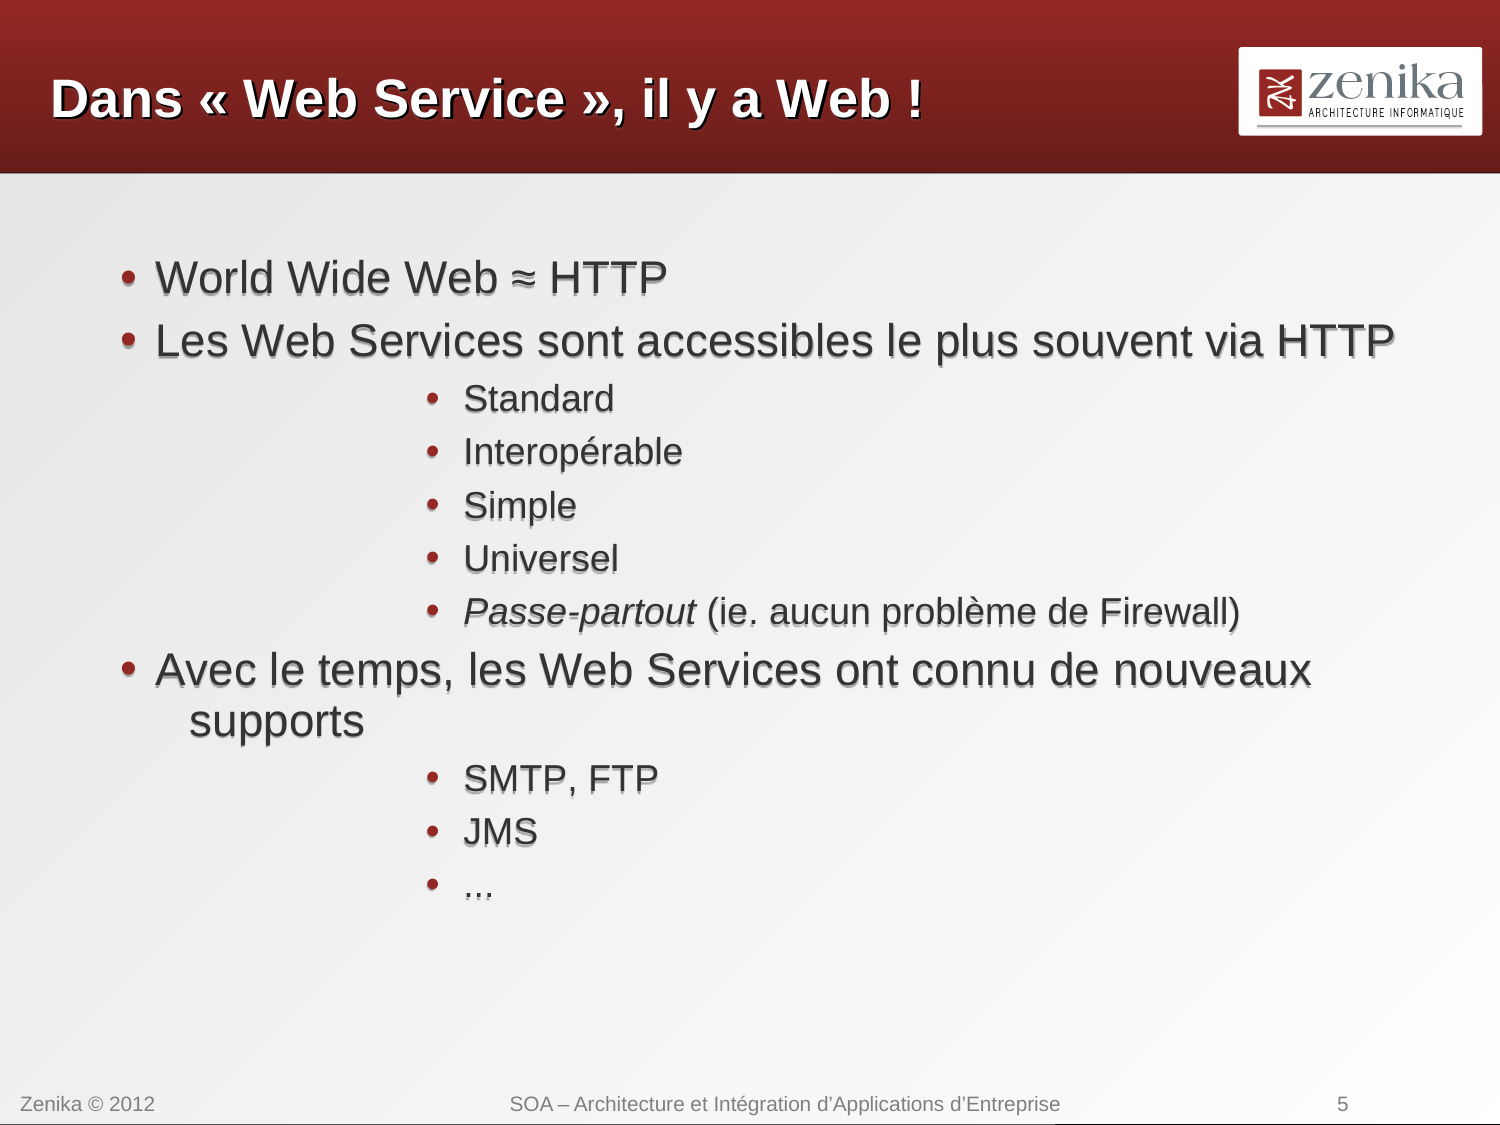

# Dans « Web Service », il y a Web !
World Wide Web ≈ HTTP
Les Web Services sont accessibles le plus souvent via HTTP
Standard
Interopérable
Simple
Universel
Passe-partout (ie. aucun problème de Firewall)
Avec le temps, les Web Services ont connu de nouveaux supports
SMTP, FTP
JMS
...